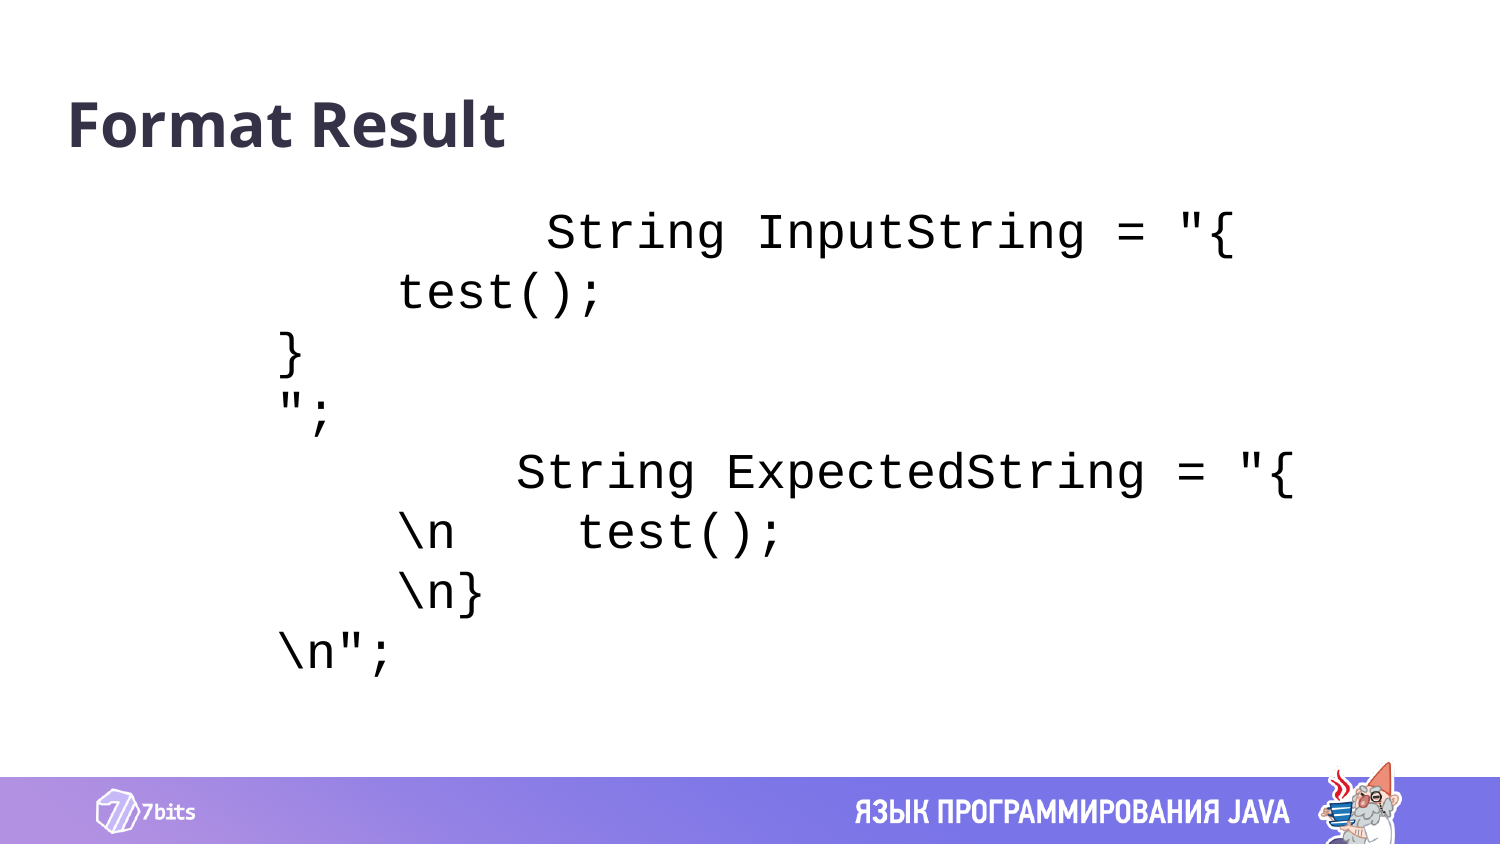

# Format Result
 String InputString = "{
 test();
 }
 ";
 String ExpectedString = "{
 \n test();
 \n}
 \n";